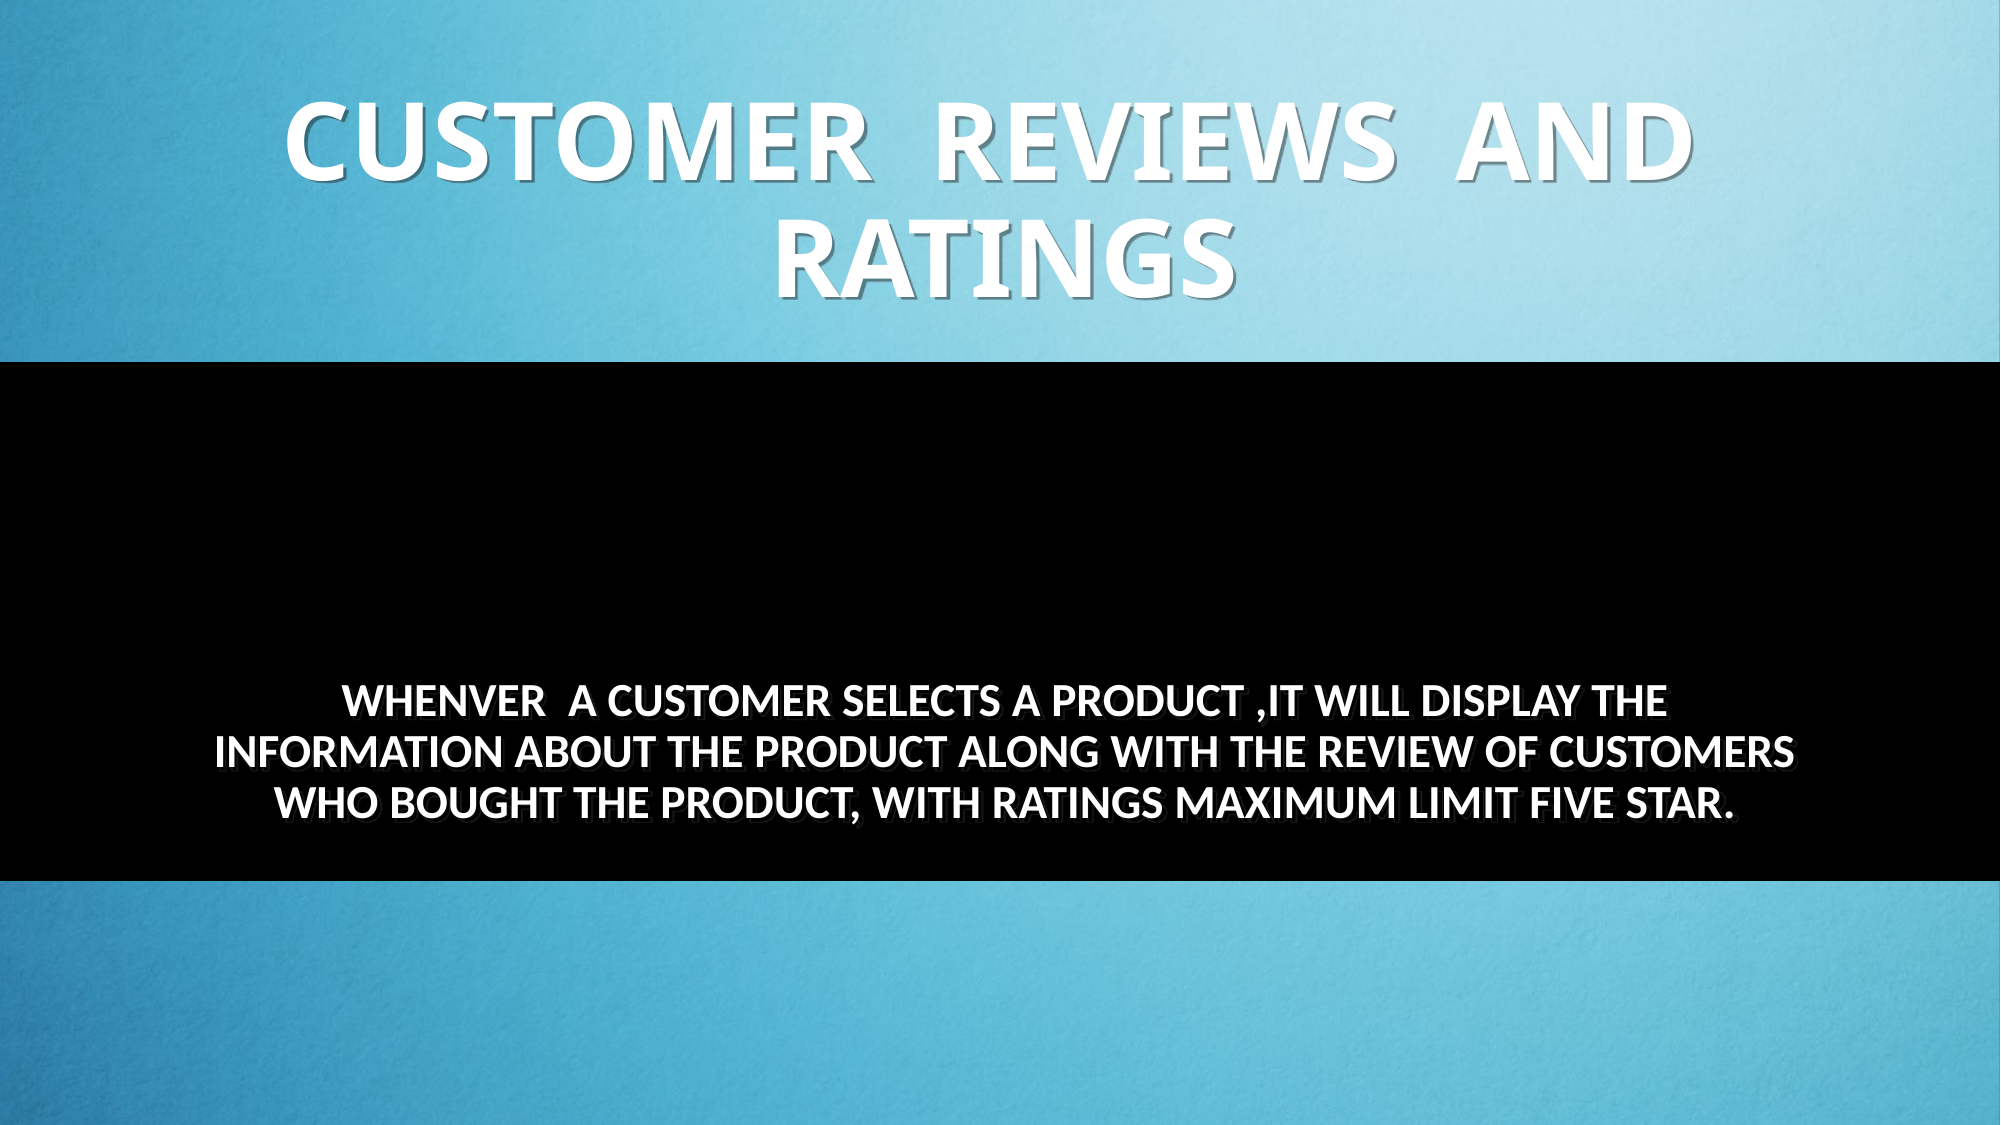

# CUSTOMER  REVIEWS  AND  RATINGS
WHENVER  A CUSTOMER SELECTS A PRODUCT ,IT WILL DISPLAY THE INFORMATION ABOUT THE PRODUCT ALONG WITH THE REVIEW OF CUSTOMERS WHO BOUGHT THE PRODUCT, WITH RATINGS MAXIMUM LIMIT FIVE STAR.